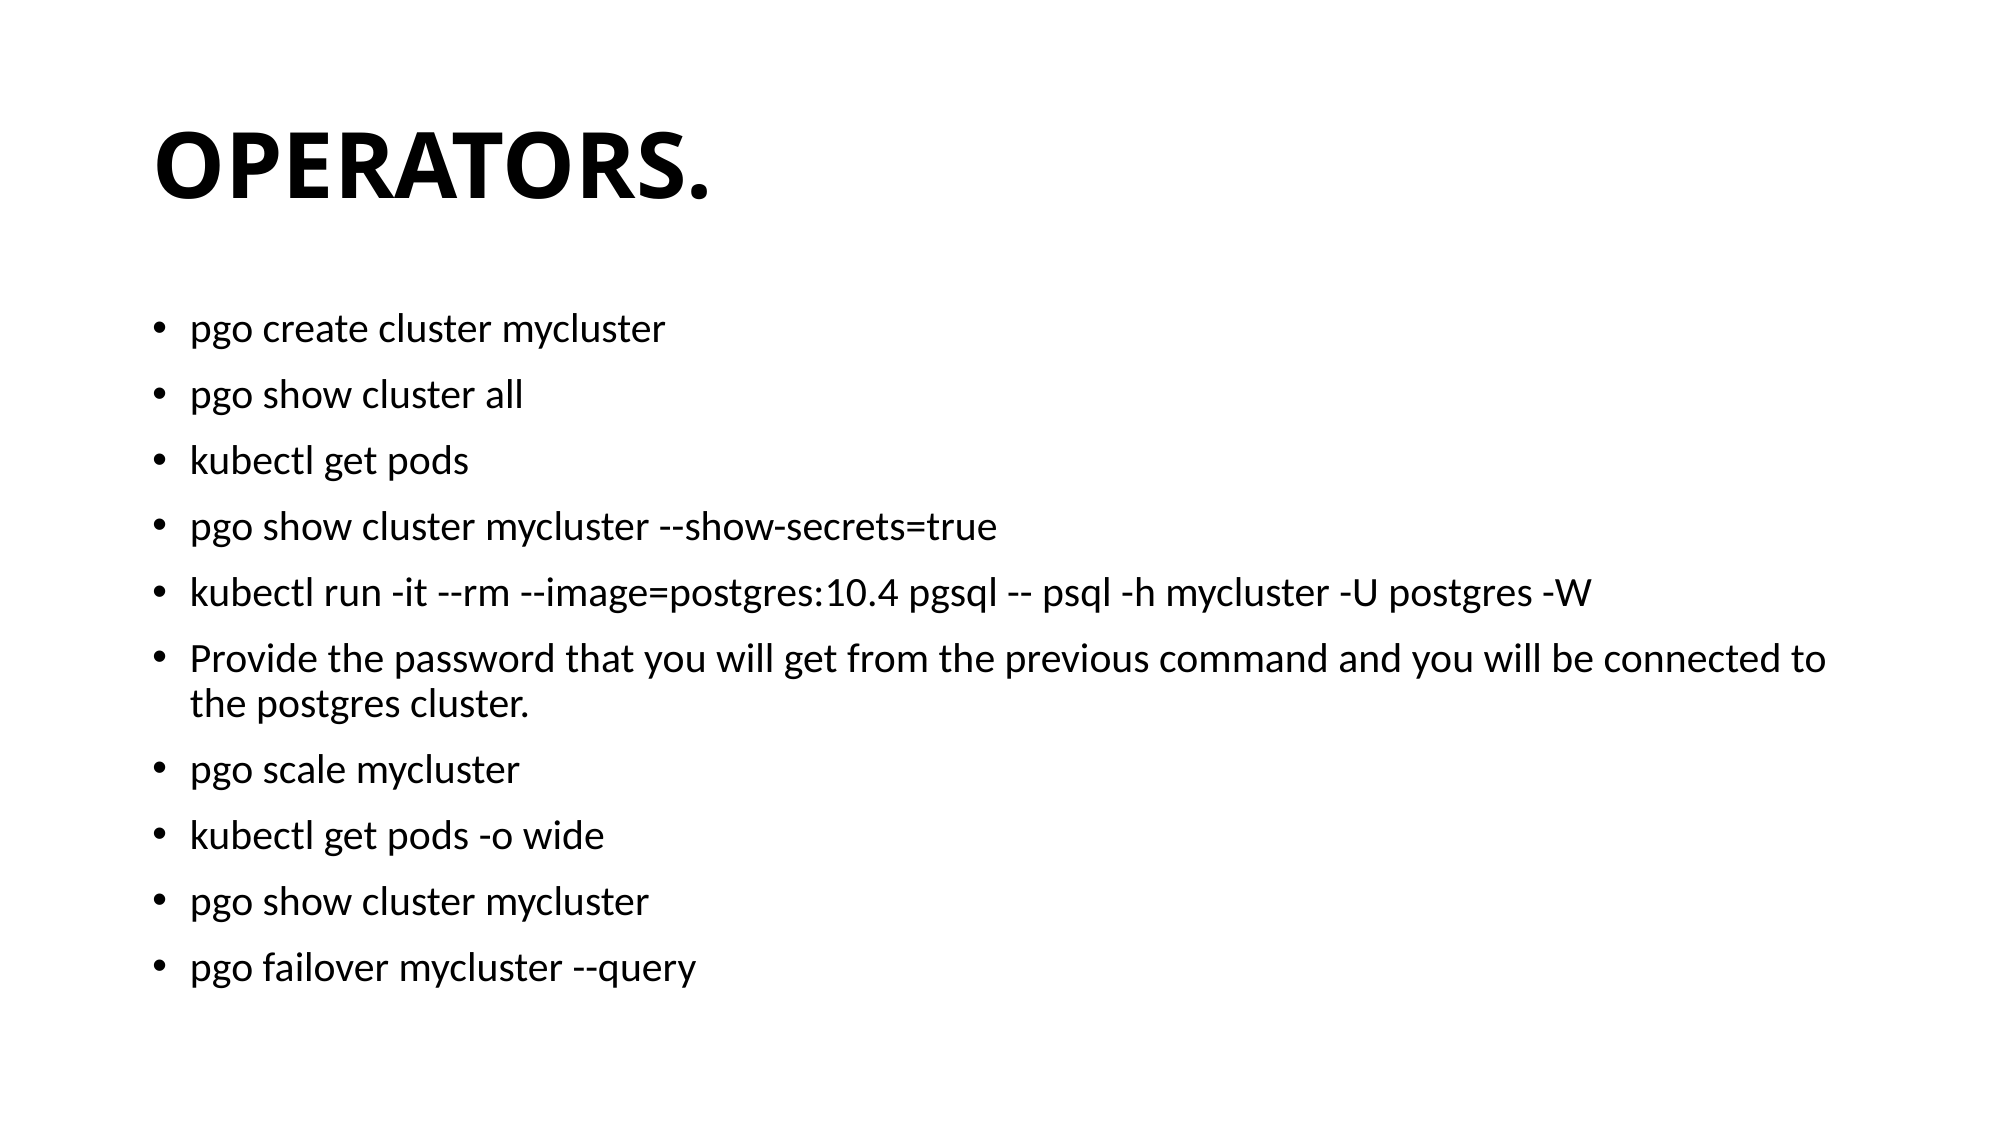

# OPERATORS.
pgo create cluster mycluster
pgo show cluster all
kubectl get pods
pgo show cluster mycluster --show-secrets=true
kubectl run -it --rm --image=postgres:10.4 pgsql -- psql -h mycluster -U postgres -W
Provide the password that you will get from the previous command and you will be connected to the postgres cluster.
pgo scale mycluster
kubectl get pods -o wide
pgo show cluster mycluster
pgo failover mycluster --query